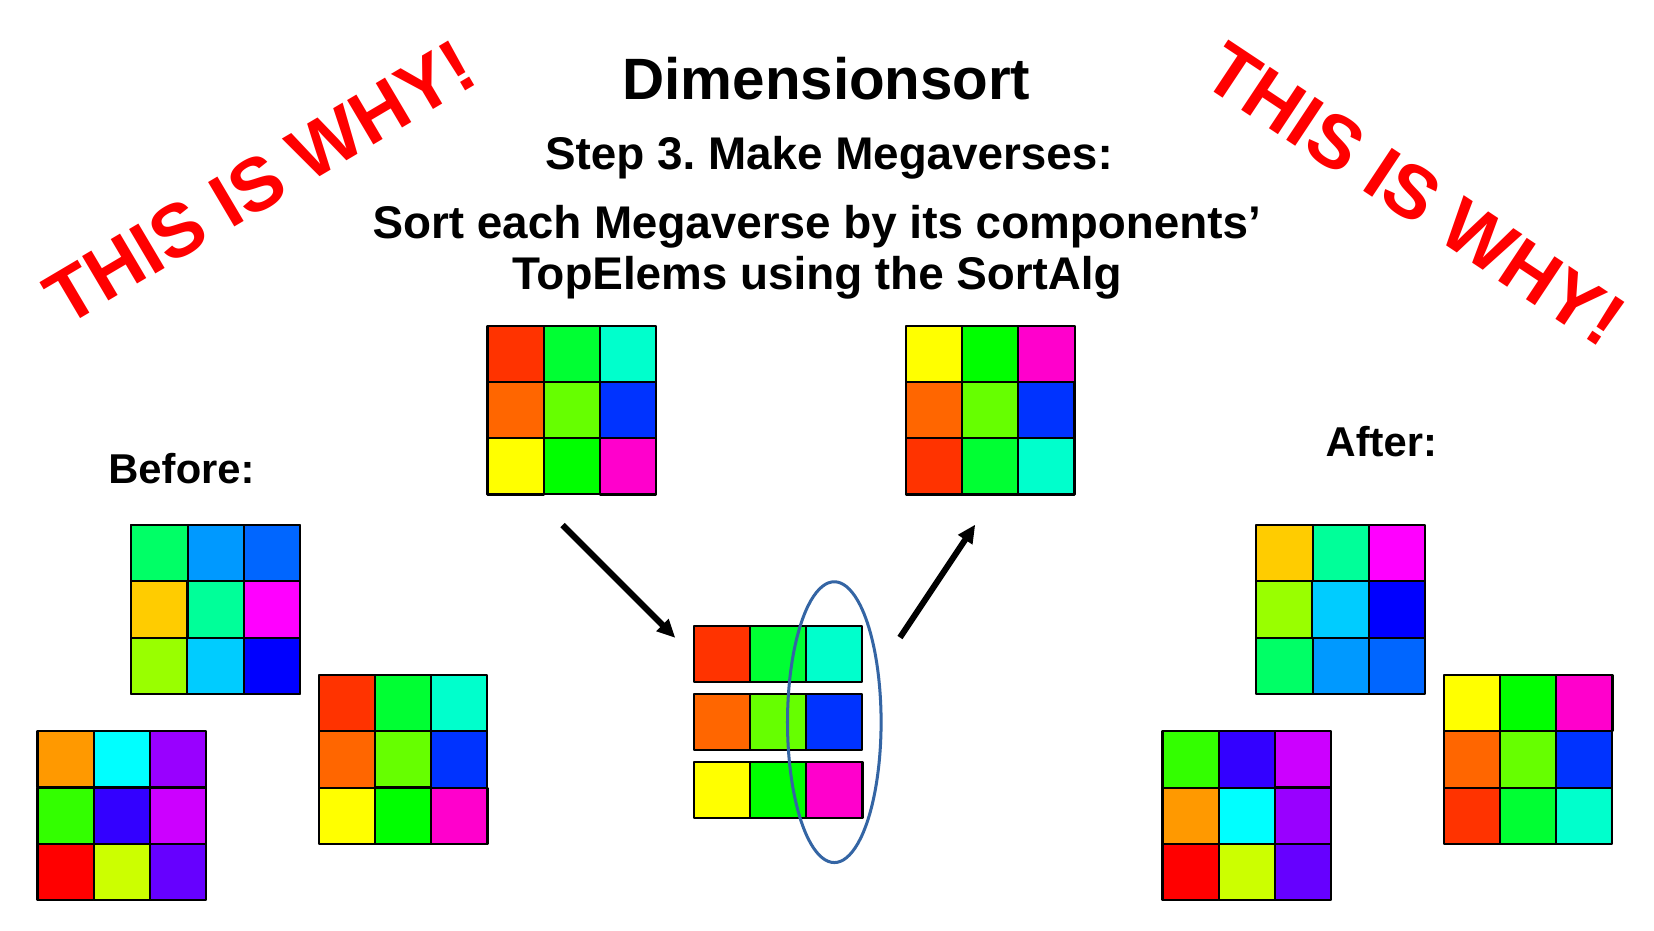

# Dimensionsort
Step 3. Make Megaverses:
THIS IS WHY!
THIS IS WHY!
Sort each Megaverse by its components’
TopElems using the SortAlg
After:
Before: